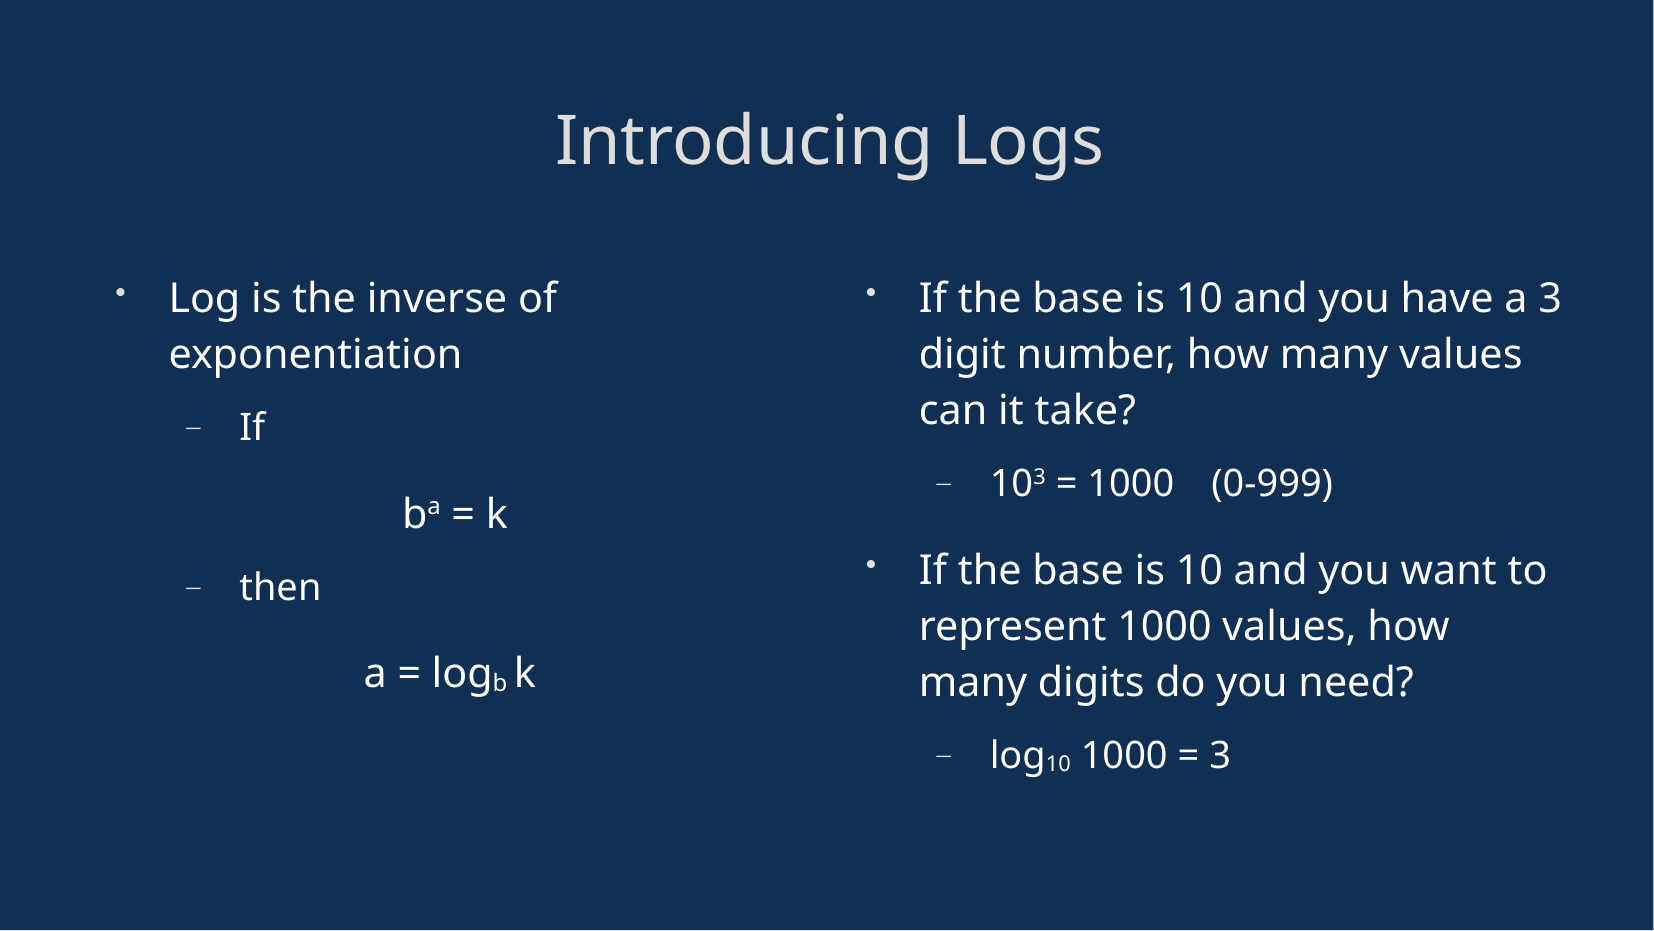

# Introducing Logs
Log is the inverse of exponentiation
If
ba = k
then
a = logb k
If the base is 10 and you have a 3 digit number, how many values can it take?
103 = 1000	(0-999)
If the base is 10 and you want to represent 1000 values, how many digits do you need?
log10 1000 = 3